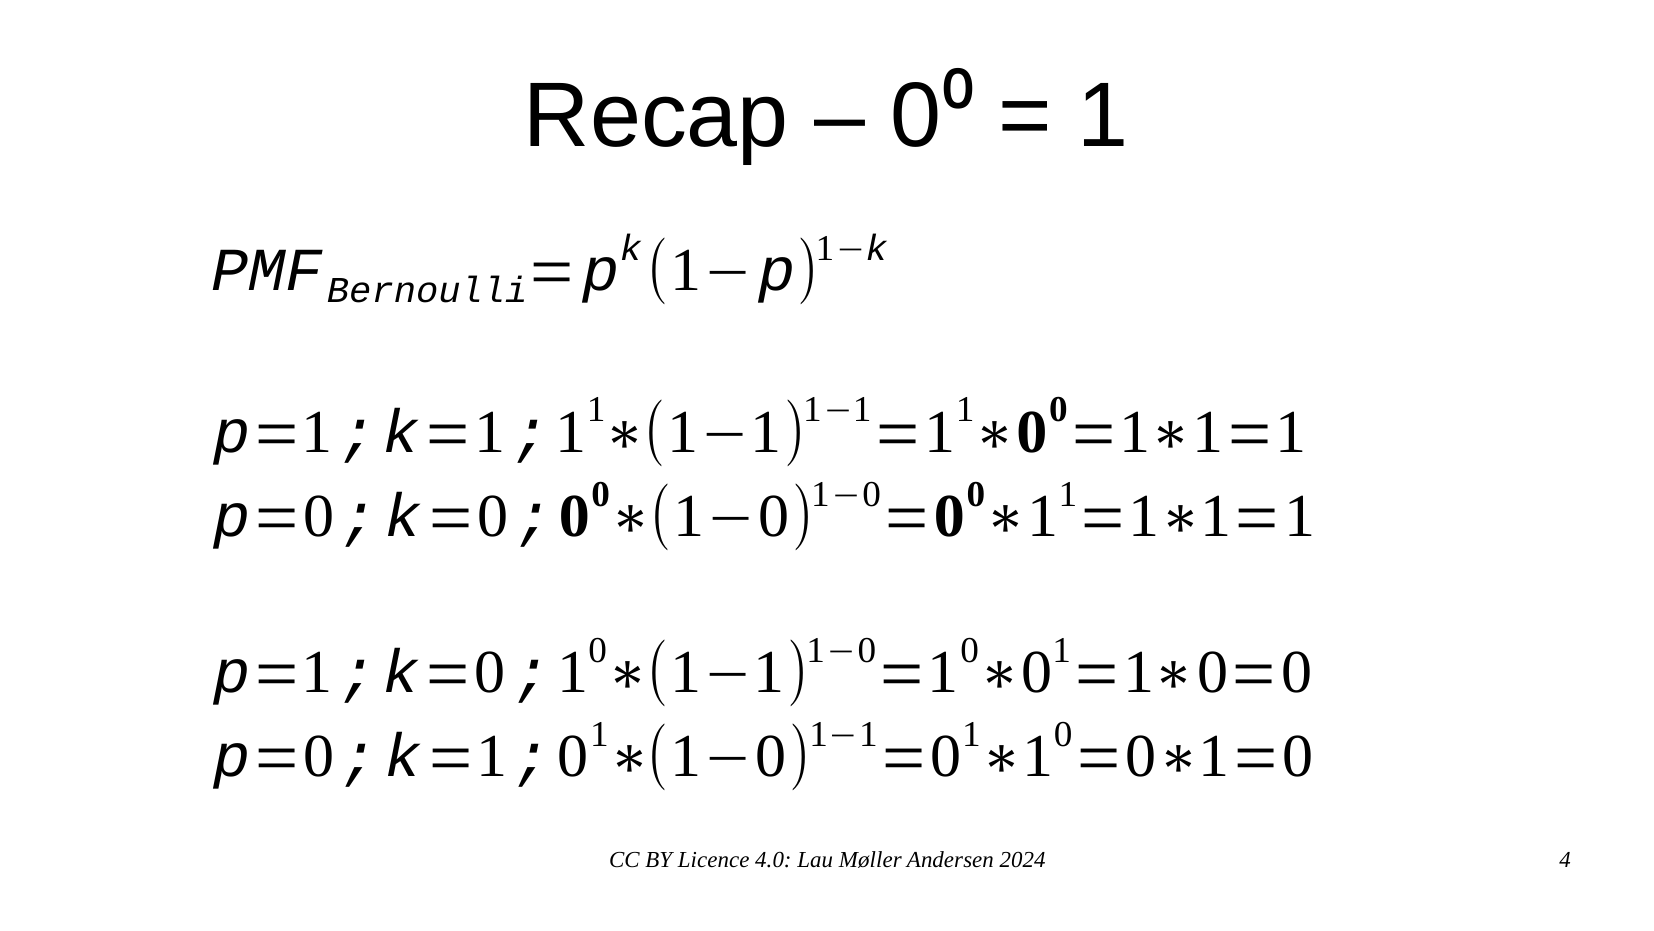

# Recap – 0⁰ = 1
CC BY Licence 4.0: Lau Møller Andersen 2024
4